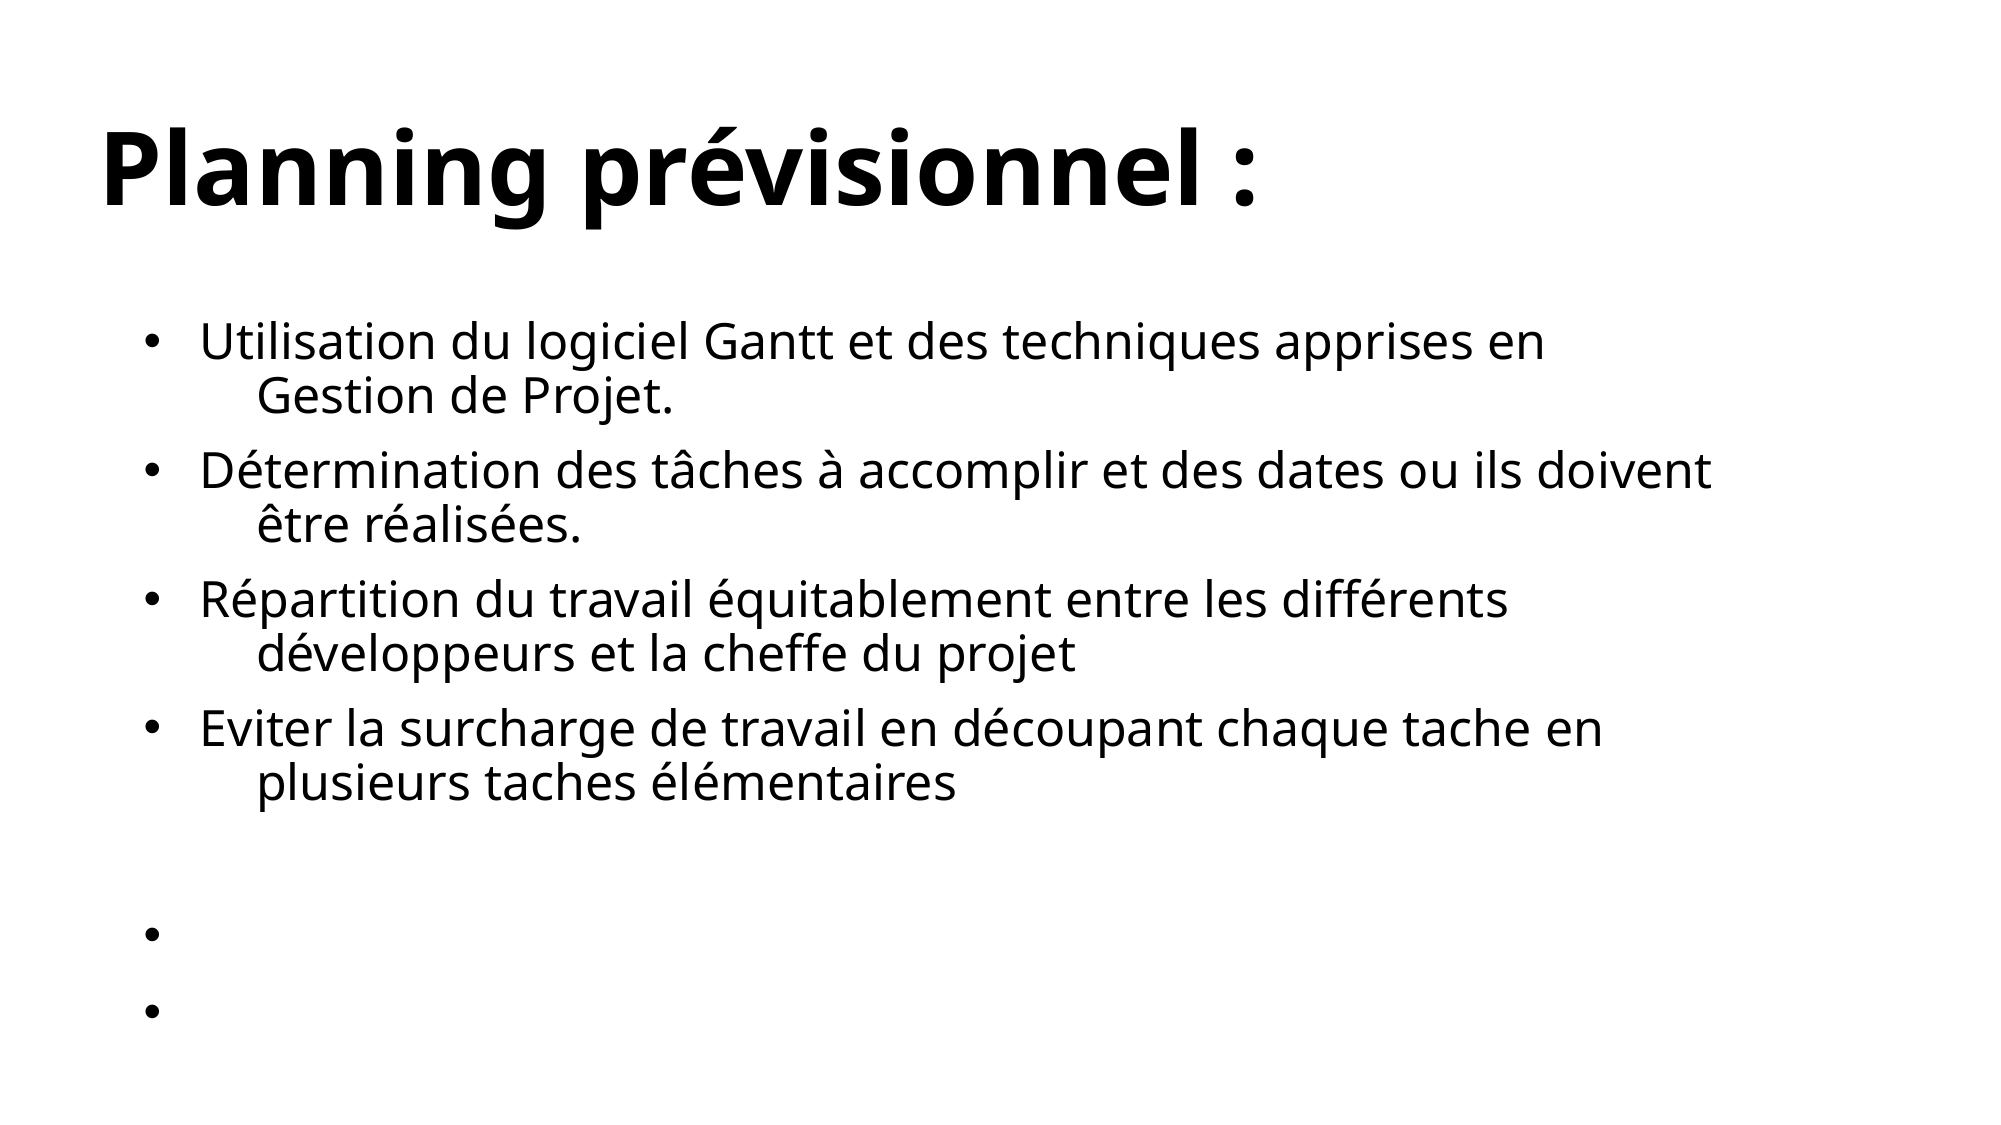

# Planning prévisionnel :
Utilisation du logiciel Gantt et des techniques apprises en Gestion de Projet.
Détermination des tâches à accomplir et des dates ou ils doivent être réalisées.
Répartition du travail équitablement entre les différents développeurs et la cheffe du projet
Eviter la surcharge de travail en découpant chaque tache en plusieurs taches élémentaires